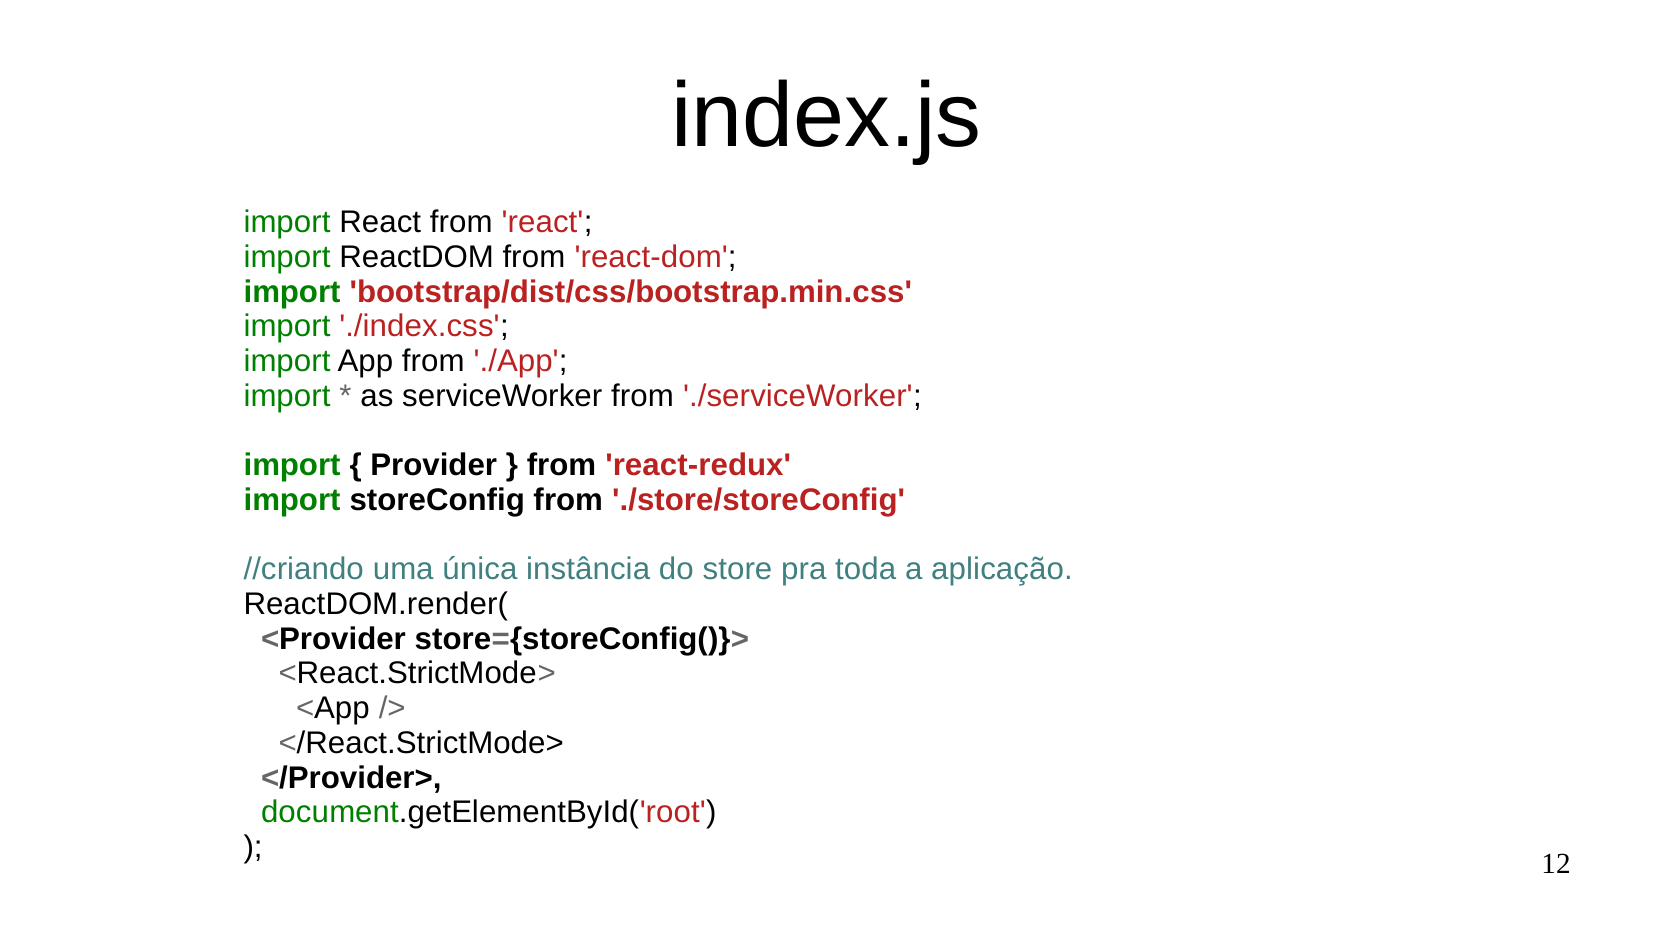

# index.js
import React from 'react';
import ReactDOM from 'react-dom';
import 'bootstrap/dist/css/bootstrap.min.css'
import './index.css';
import App from './App';
import * as serviceWorker from './serviceWorker';
import { Provider } from 'react-redux'
import storeConfig from './store/storeConfig'
//criando uma única instância do store pra toda a aplicação.
ReactDOM.render(
 <Provider store={storeConfig()}>
 <React.StrictMode>
 <App />
 </React.StrictMode>
 </Provider>,
 document.getElementById('root')
);
12